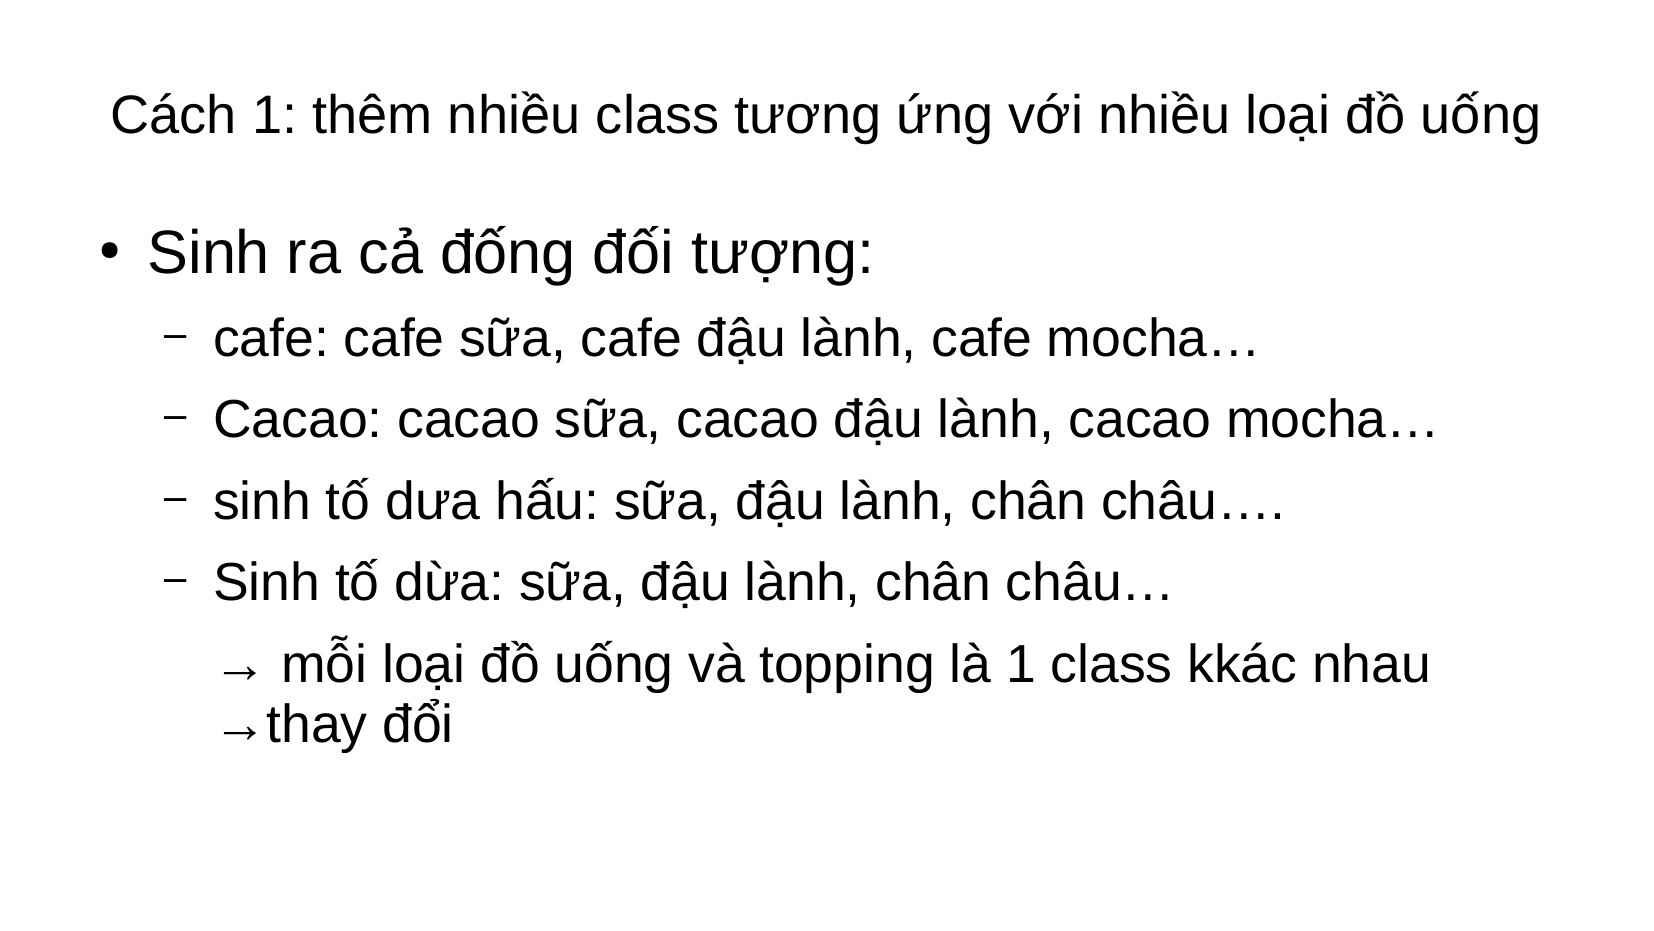

Cách 1: thêm nhiều class tương ứng với nhiều loại đồ uống
# Sinh ra cả đống đối tượng:
cafe: cafe sữa, cafe đậu lành, cafe mocha…
Cacao: cacao sữa, cacao đậu lành, cacao mocha…
sinh tố dưa hấu: sữa, đậu lành, chân châu….
Sinh tố dừa: sữa, đậu lành, chân châu…
→ mỗi loại đồ uống và topping là 1 class kkác nhau →thay đổi